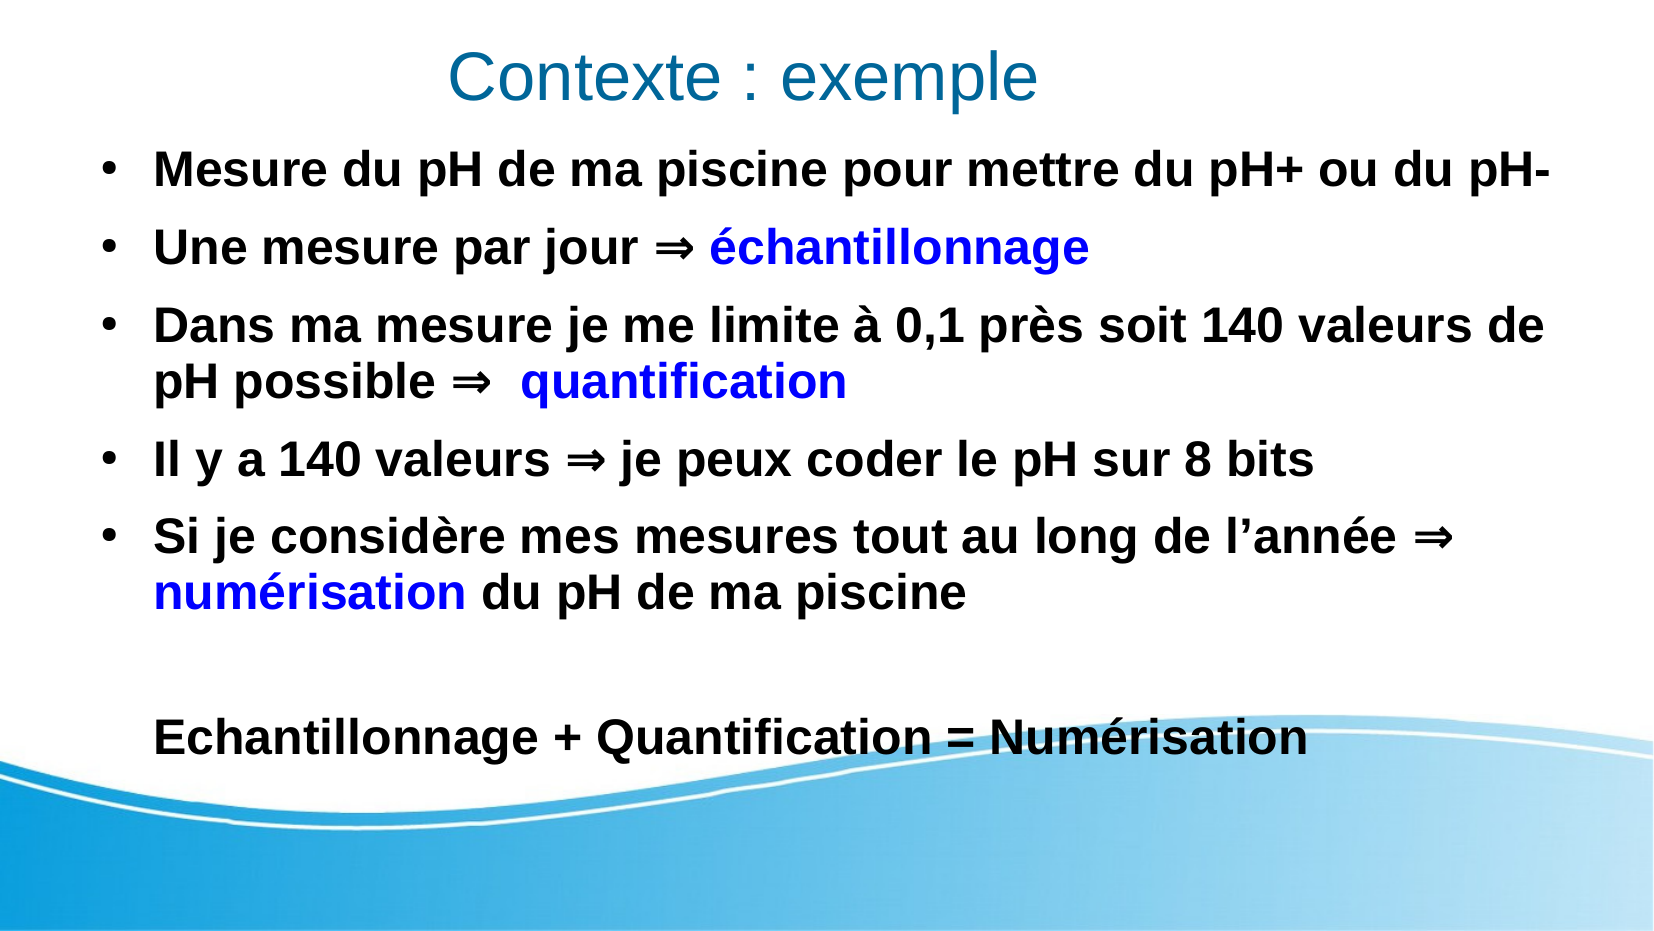

# Contexte : exemple
Mesure du pH de ma piscine pour mettre du pH+ ou du pH-
Une mesure par jour ⇒ échantillonnage
Dans ma mesure je me limite à 0,1 près soit 140 valeurs de pH possible ⇒ quantification
Il y a 140 valeurs ⇒ je peux coder le pH sur 8 bits
Si je considère mes mesures tout au long de l’année ⇒ numérisation du pH de ma piscine
Echantillonnage + Quantification = Numérisation